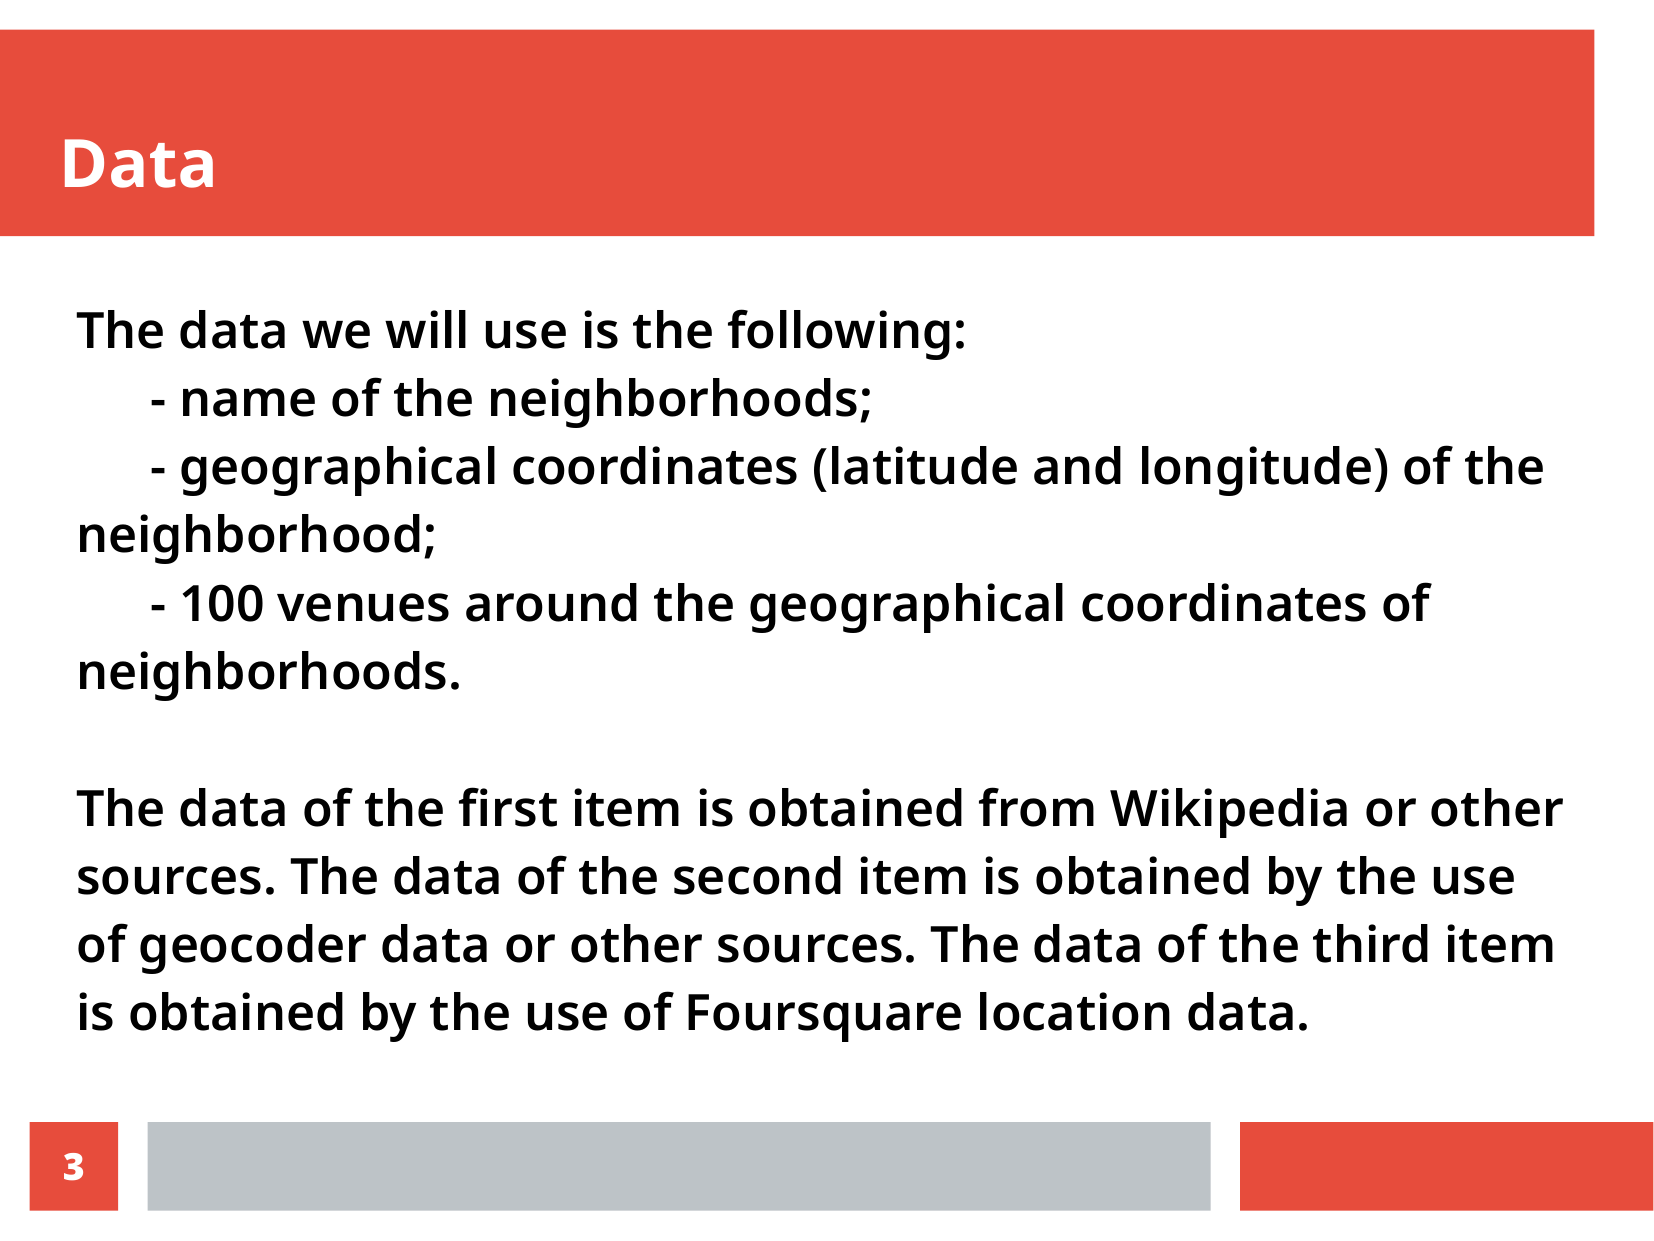

# Data
The data we will use is the following:
	- name of the neighborhoods;
	- geographical coordinates (latitude and longitude) of the neighborhood;
	- 100 venues around the geographical coordinates of neighborhoods.
The data of the first item is obtained from Wikipedia or other sources. The data of the second item is obtained by the use of geocoder data or other sources. The data of the third item is obtained by the use of Foursquare location data.
3